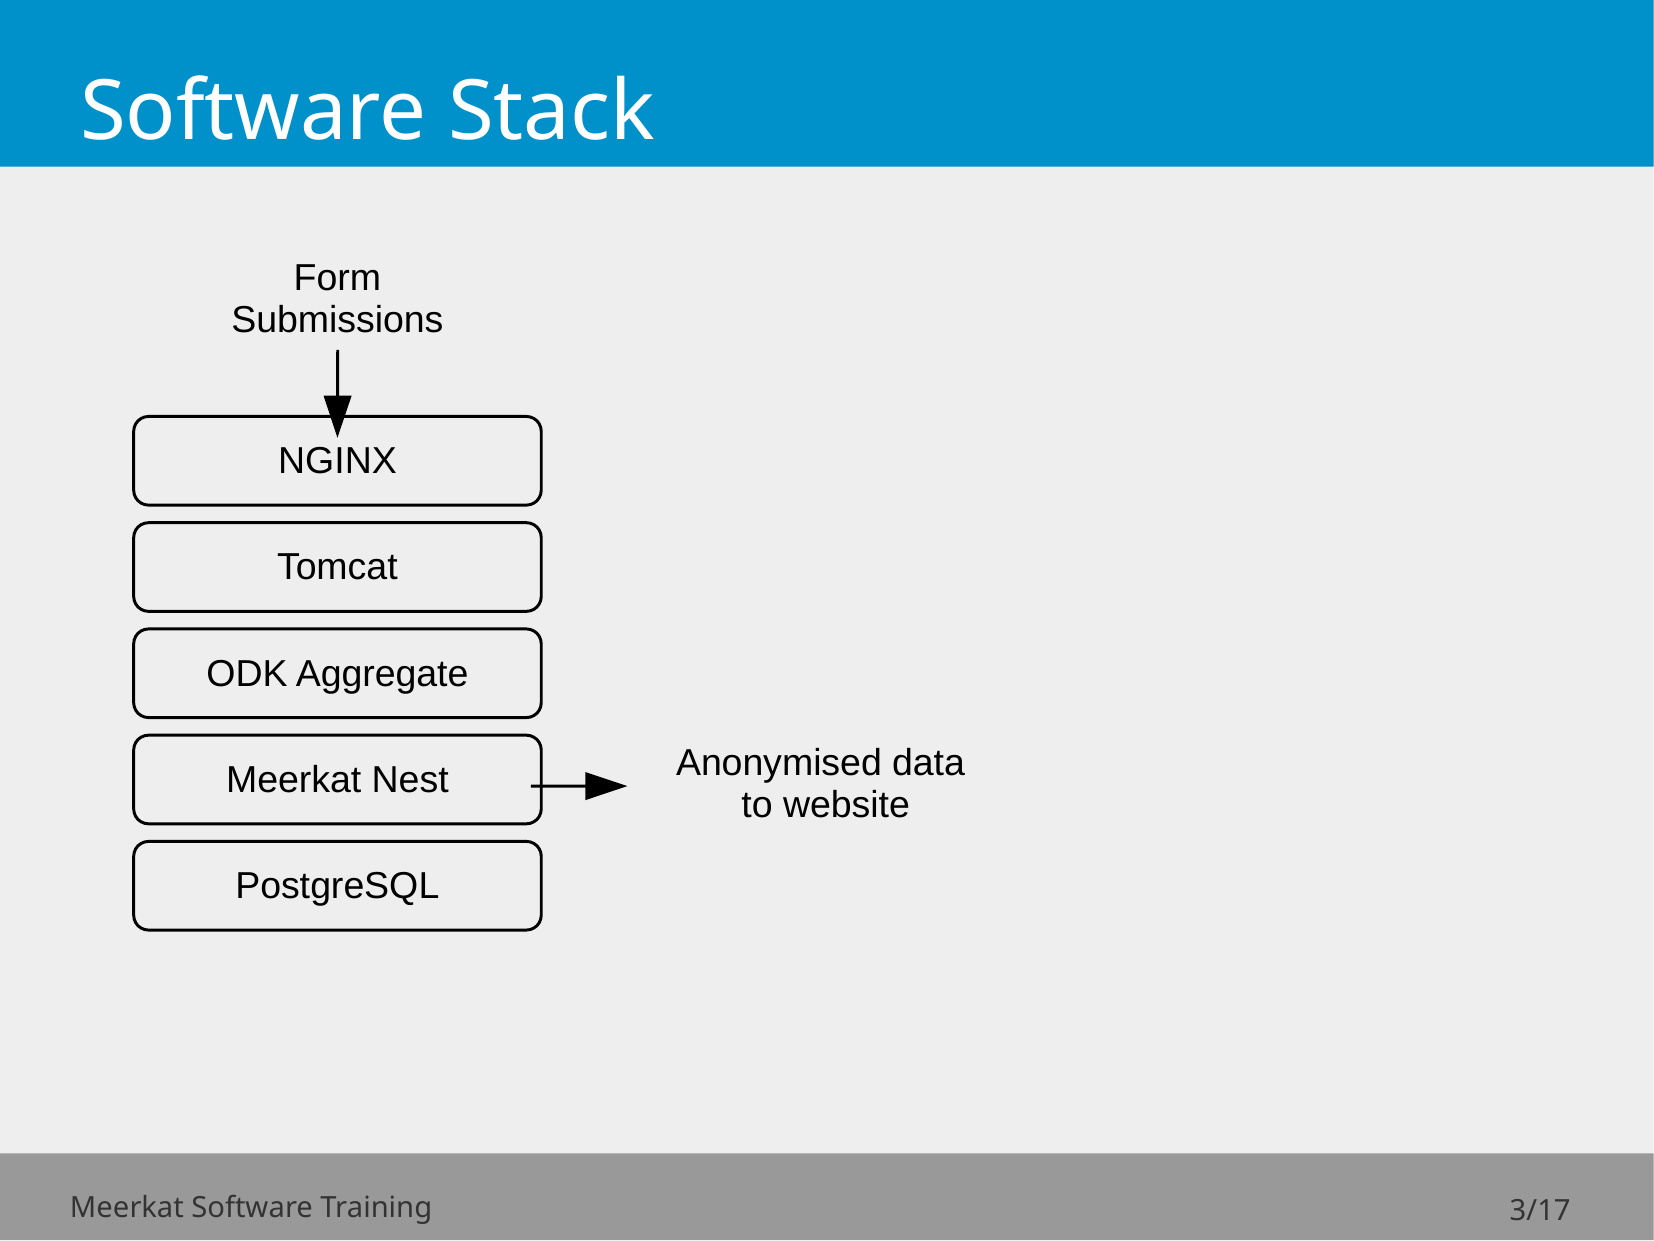

Software Stack
Form Submissions
NGINX
Tomcat
ODK Aggregate
Meerkat Nest
PostgreSQL
Anonymised data
to website
3